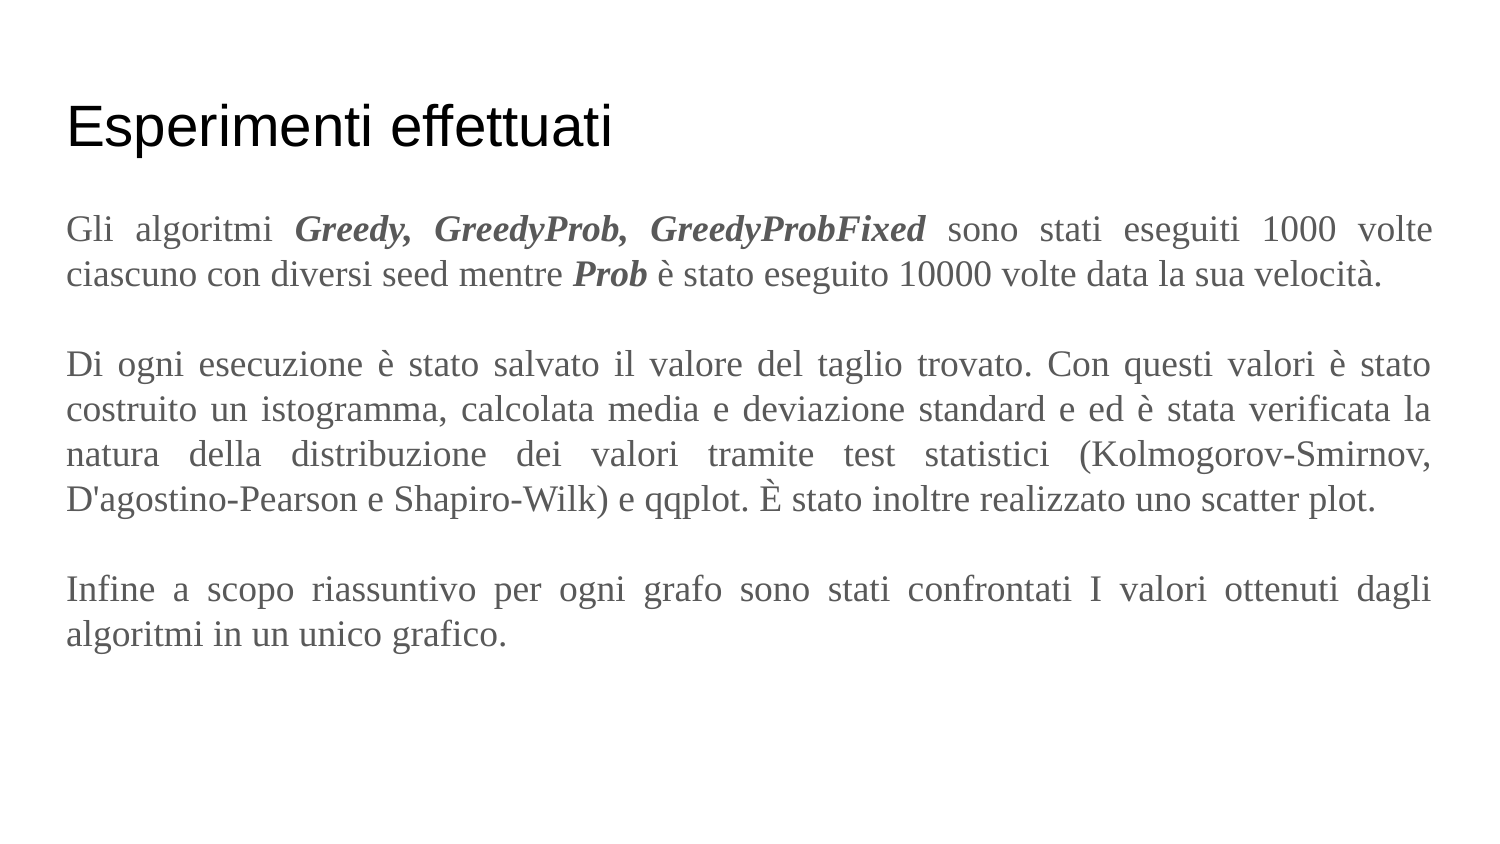

# Esperimenti effettuati
Gli algoritmi Greedy, GreedyProb, GreedyProbFixed sono stati eseguiti 1000 volte ciascuno con diversi seed mentre Prob è stato eseguito 10000 volte data la sua velocità.
Di ogni esecuzione è stato salvato il valore del taglio trovato. Con questi valori è stato costruito un istogramma, calcolata media e deviazione standard e ed è stata verificata la natura della distribuzione dei valori tramite test statistici (Kolmogorov-Smirnov, D'agostino-Pearson e Shapiro-Wilk) e qqplot. È stato inoltre realizzato uno scatter plot.
Infine a scopo riassuntivo per ogni grafo sono stati confrontati I valori ottenuti dagli algoritmi in un unico grafico.